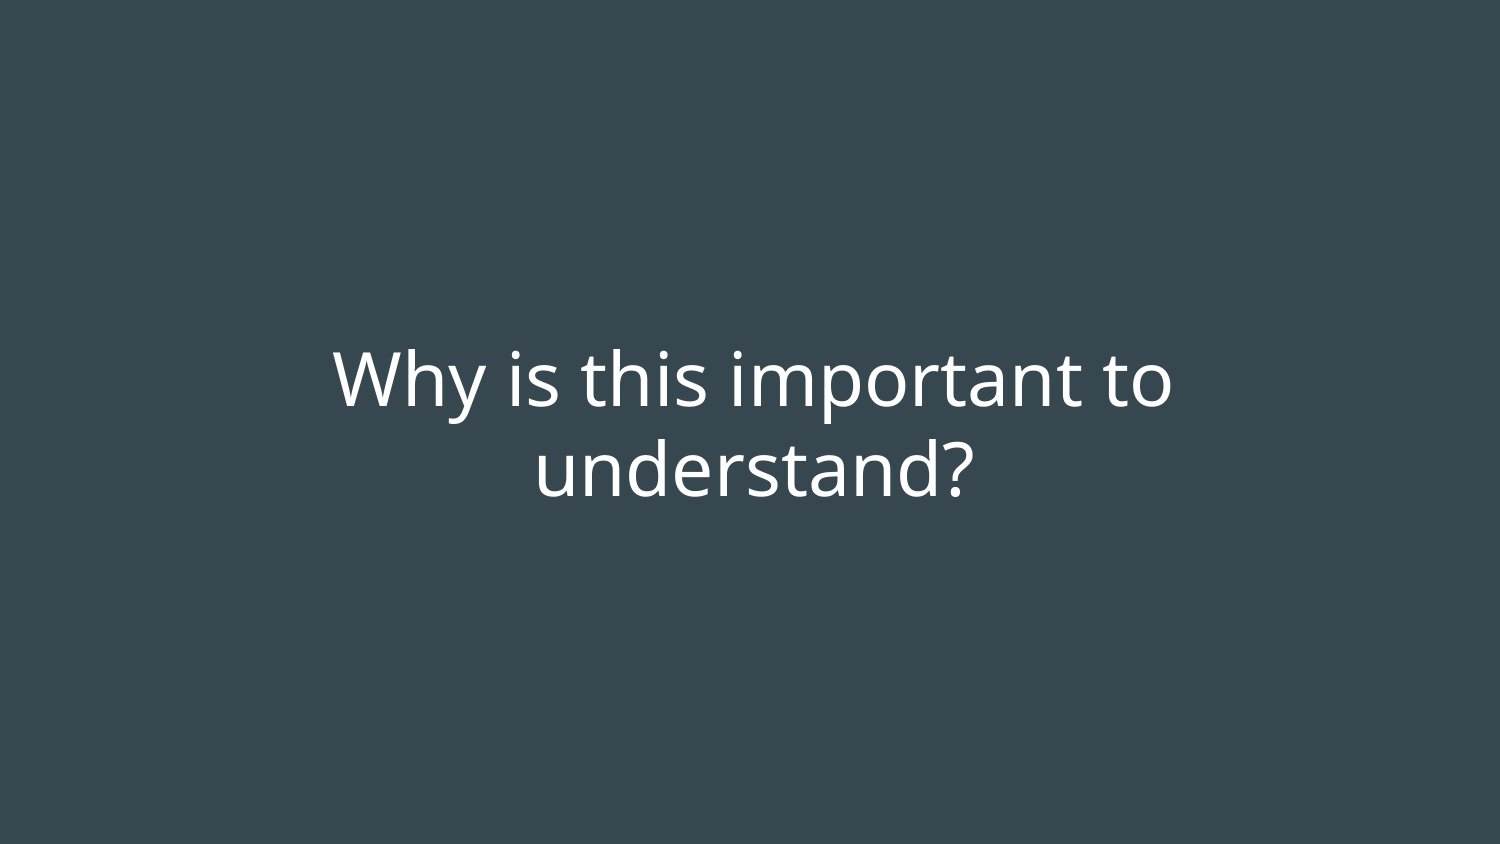

# Why is this important to understand?